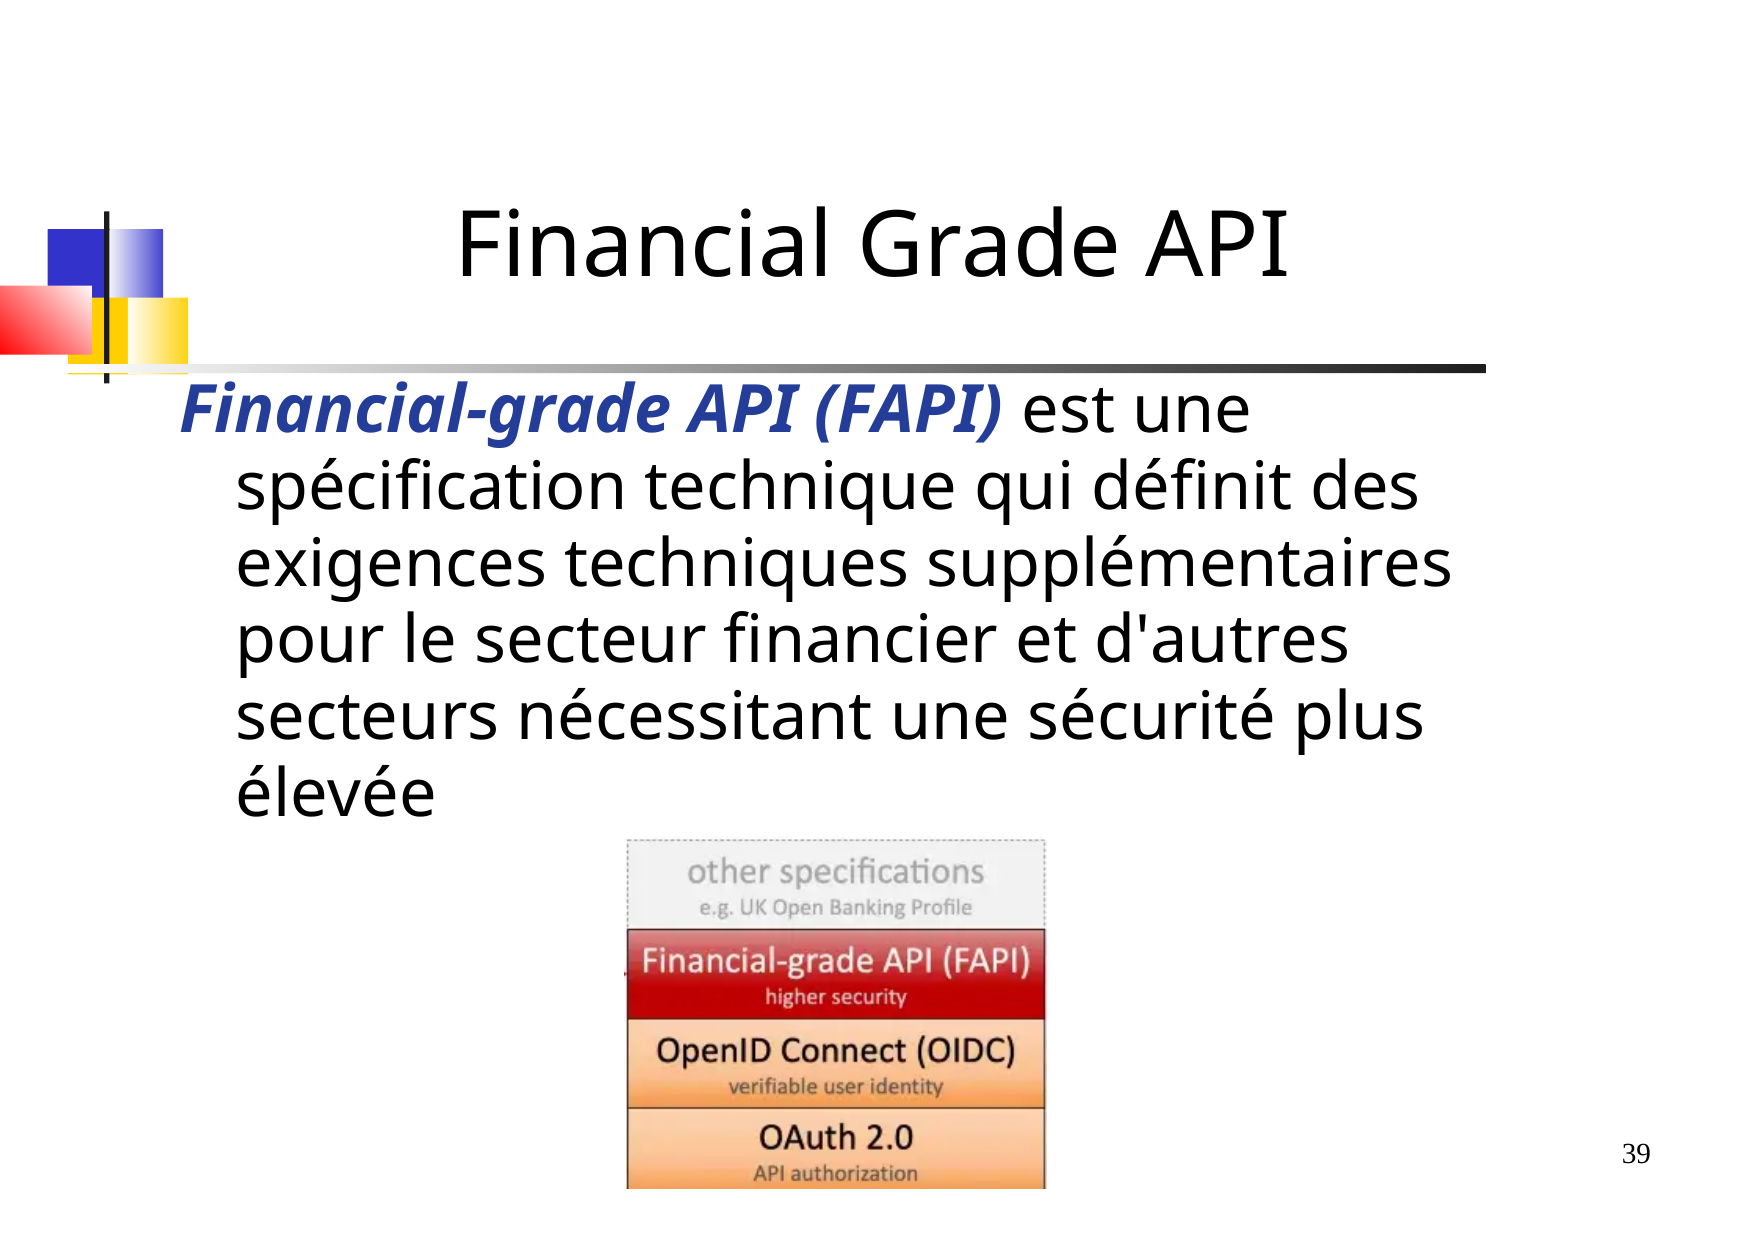

# Financial Grade API
Financial-grade API (FAPI) est une spécification technique qui définit des exigences techniques supplémentaires pour le secteur financier et d'autres secteurs nécessitant une sécurité plus élevée